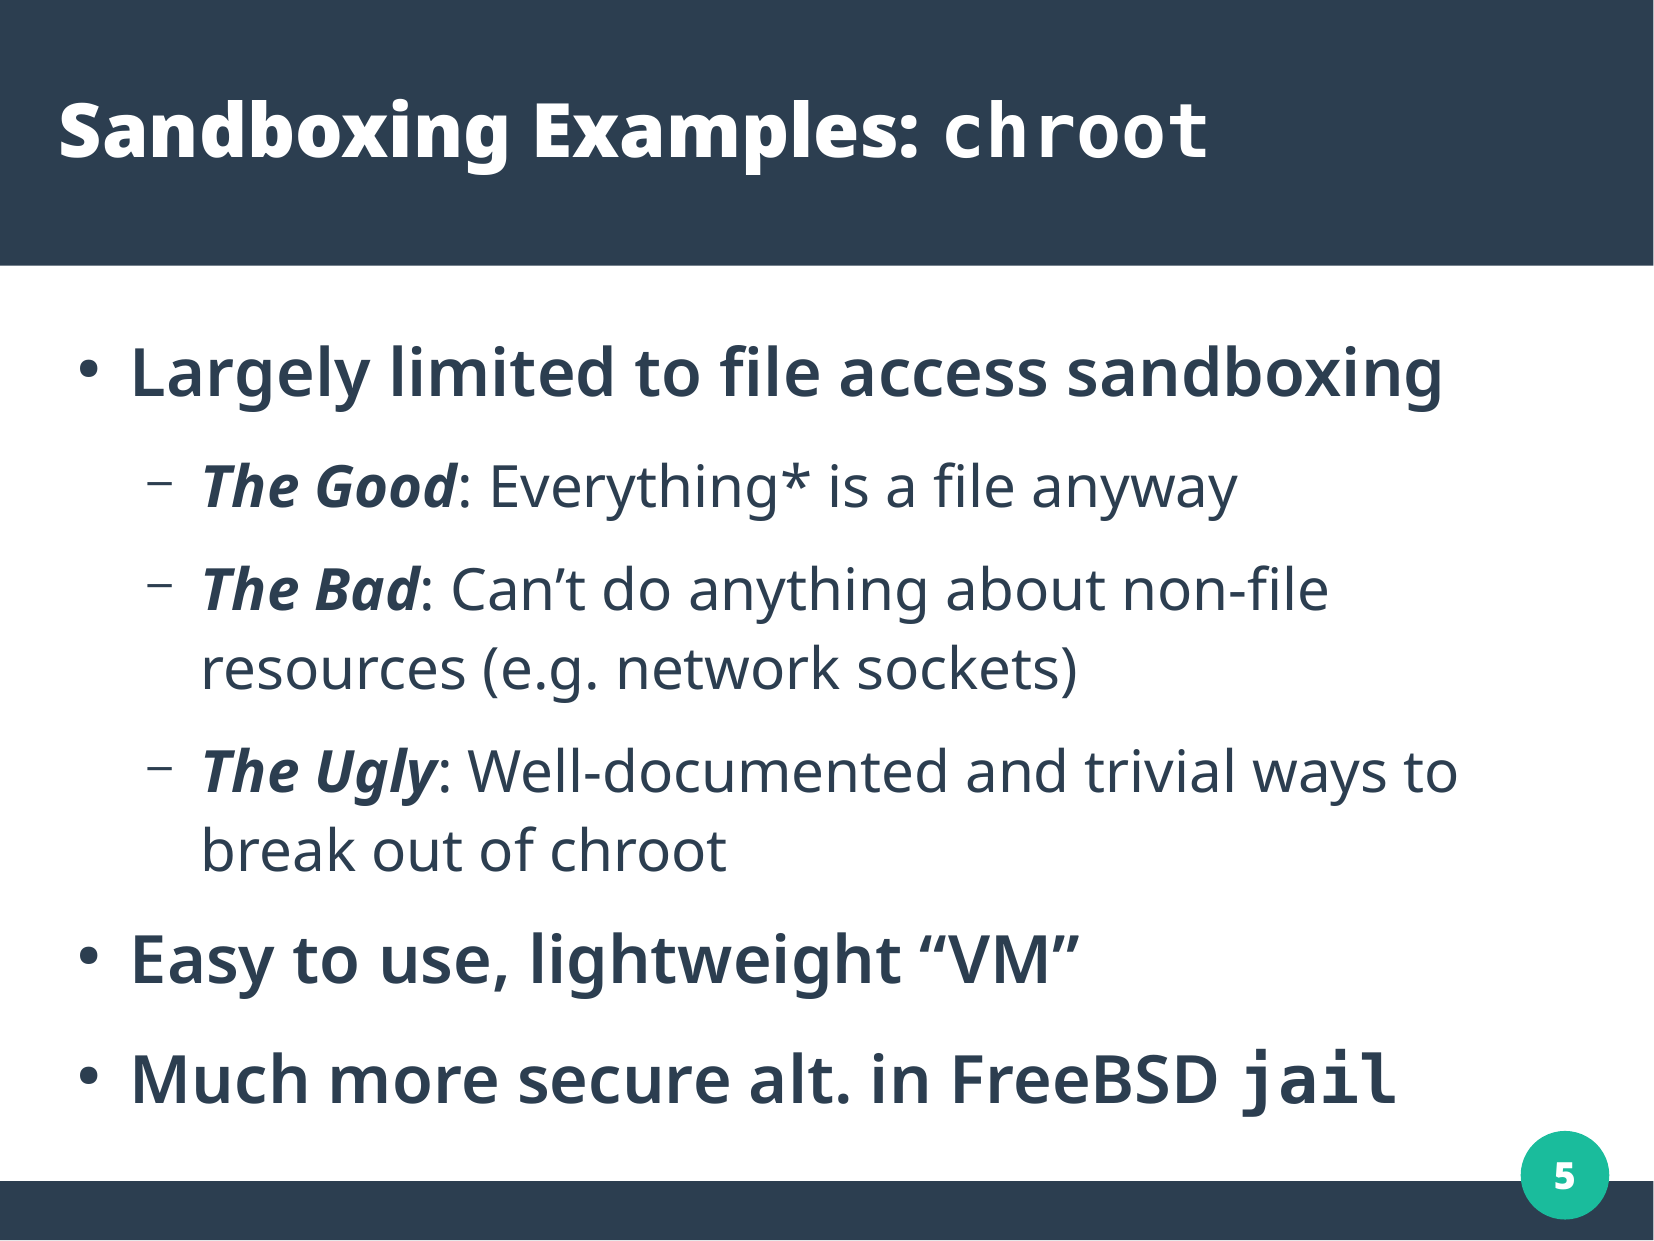

# Sandboxing Examples: chroot
Largely limited to file access sandboxing
The Good: Everything* is a file anyway
The Bad: Can’t do anything about non-file resources (e.g. network sockets)
The Ugly: Well-documented and trivial ways to break out of chroot
Easy to use, lightweight “VM”
Much more secure alt. in FreeBSD jail
5